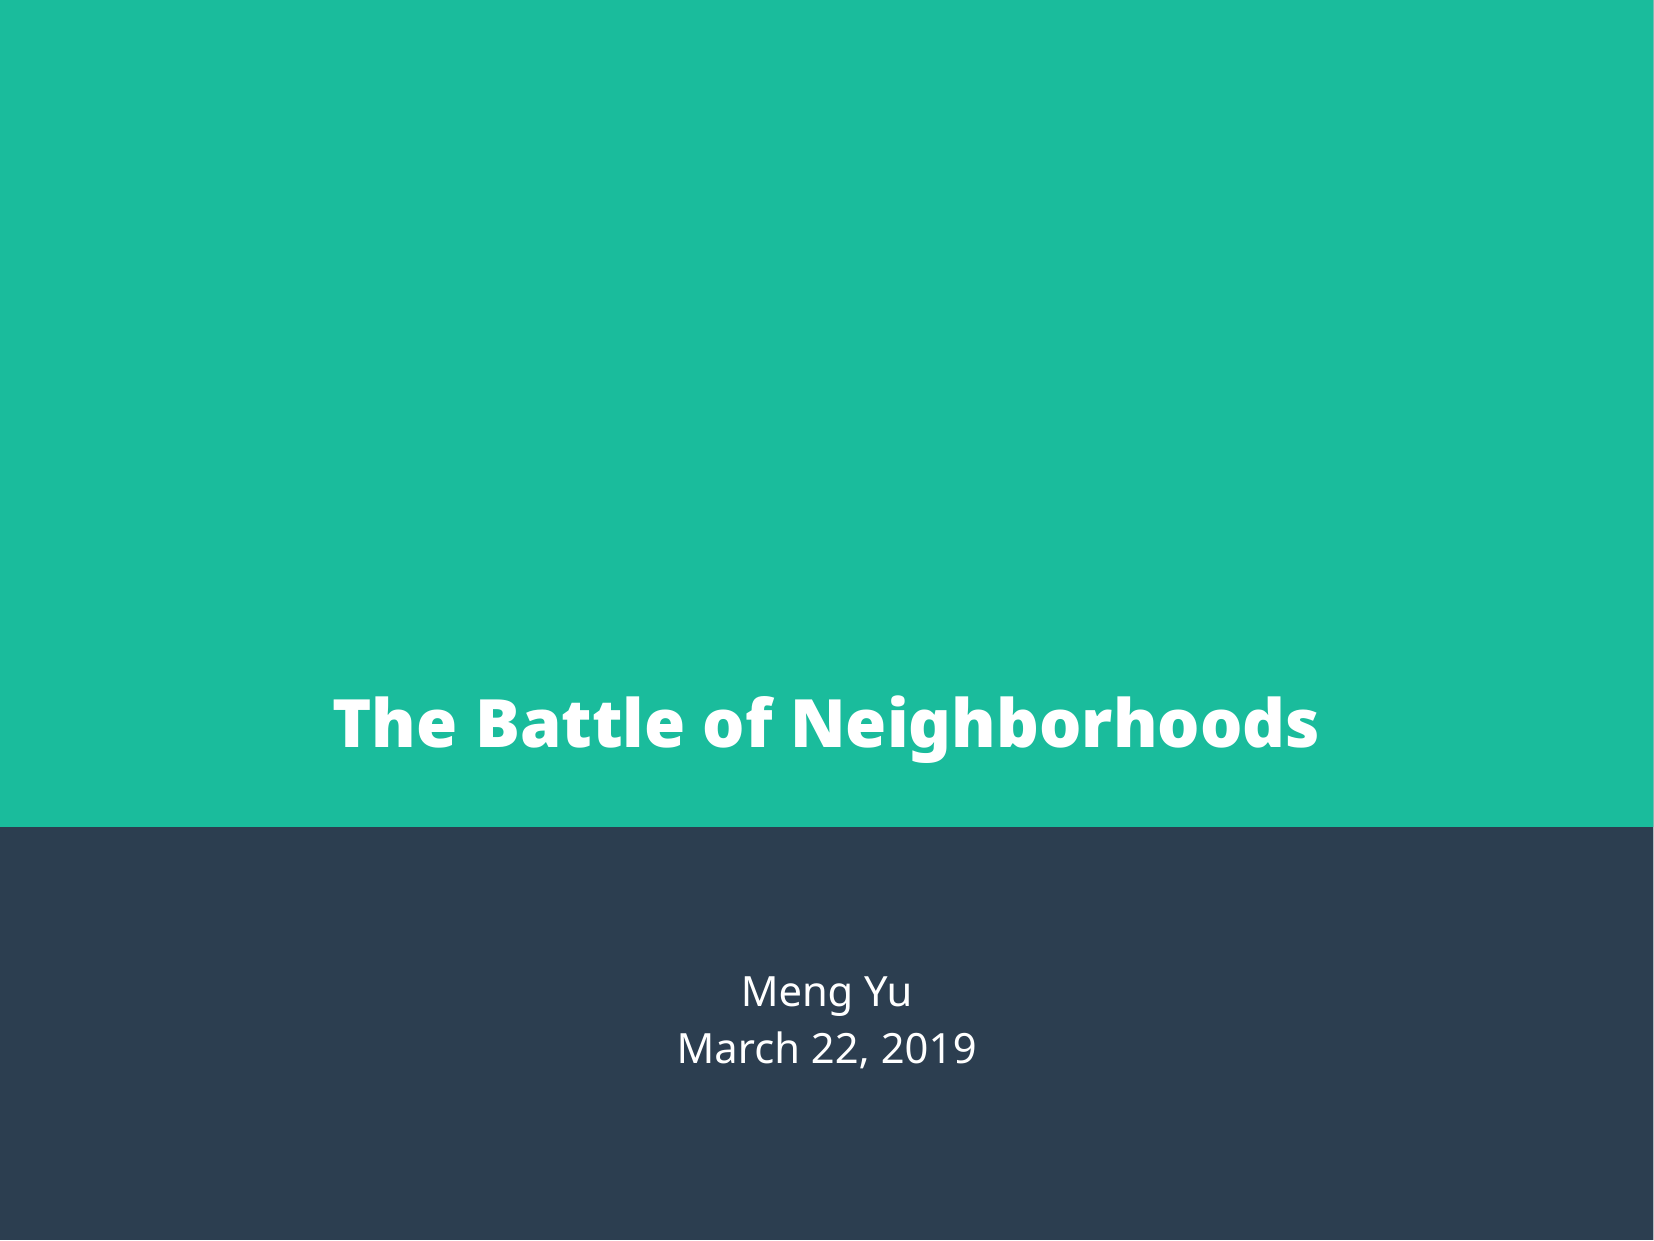

# The Battle of Neighborhoods
Meng Yu
March 22, 2019